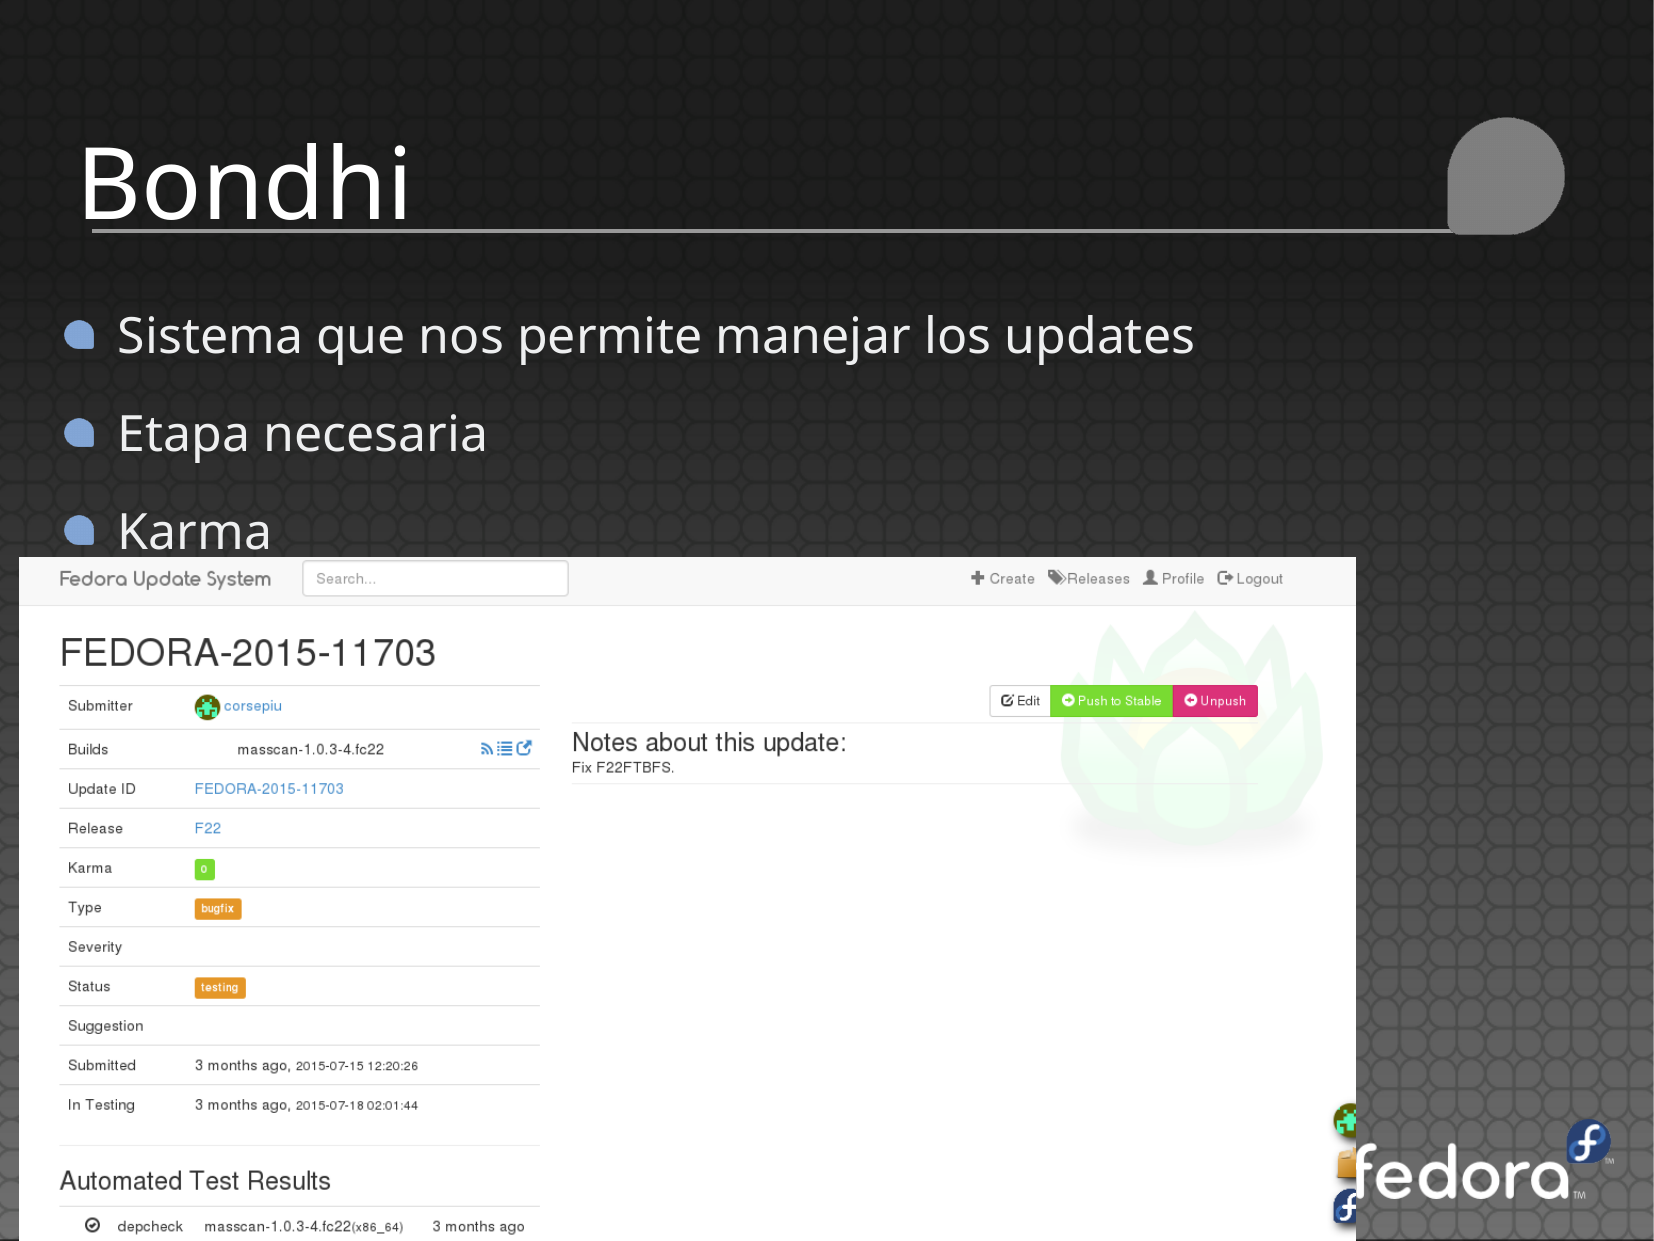

# Bondhi
Sistema que nos permite manejar los updates
Etapa necesaria
Karma